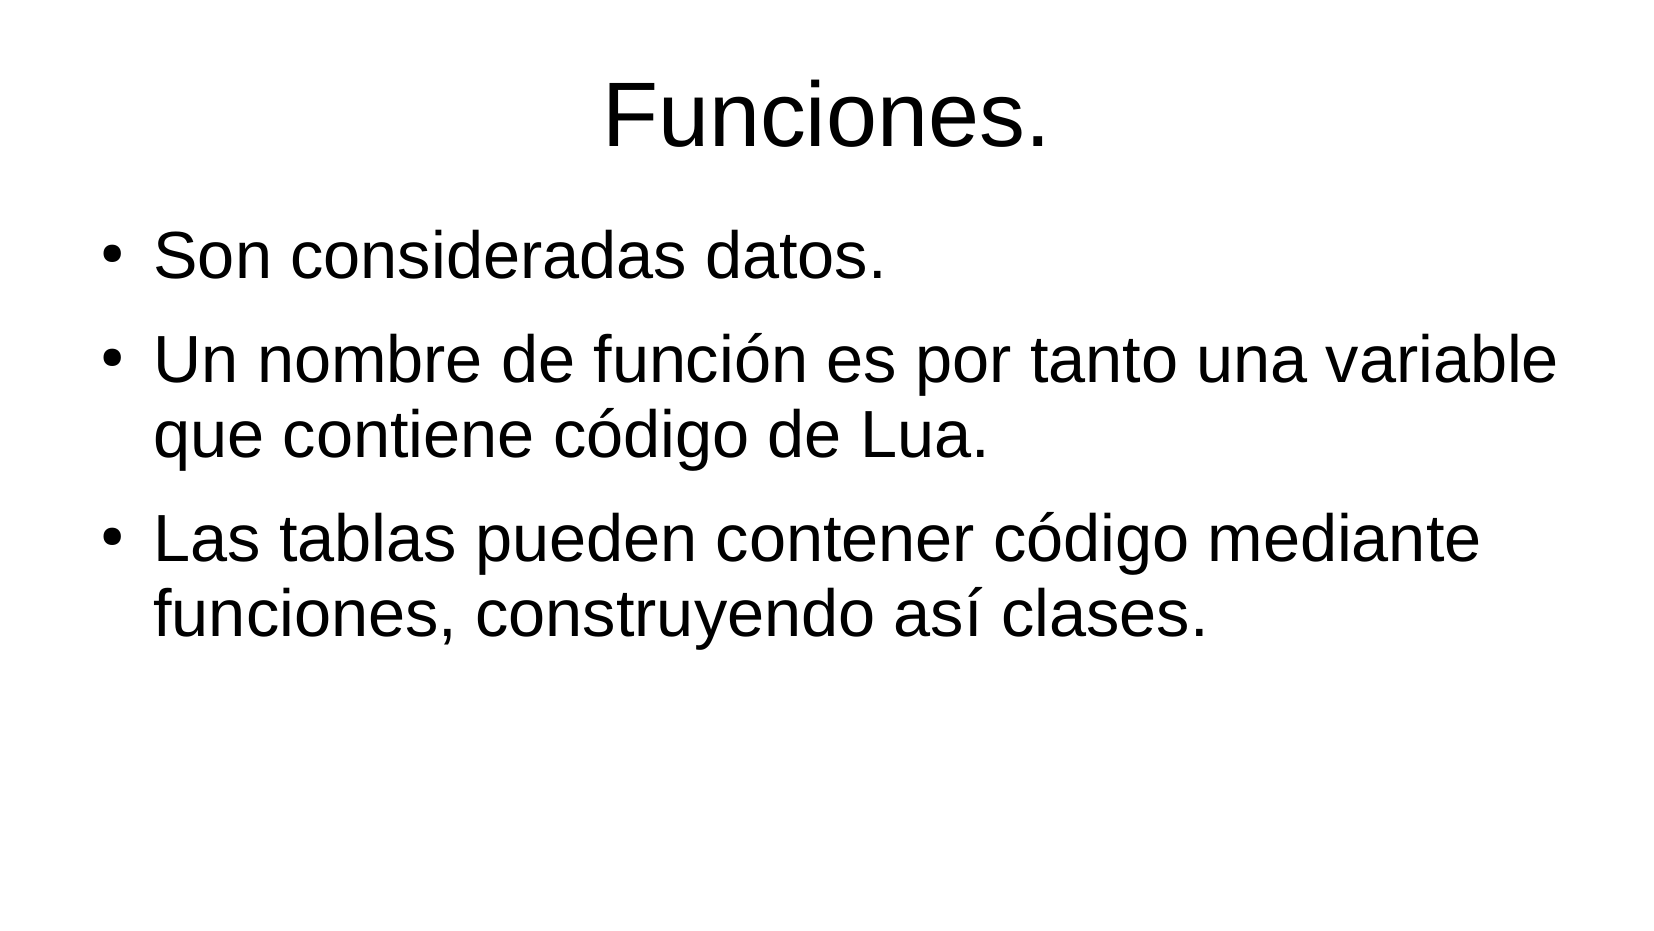

# Funciones.
Son consideradas datos.
Un nombre de función es por tanto una variable que contiene código de Lua.
Las tablas pueden contener código mediante funciones, construyendo así clases.